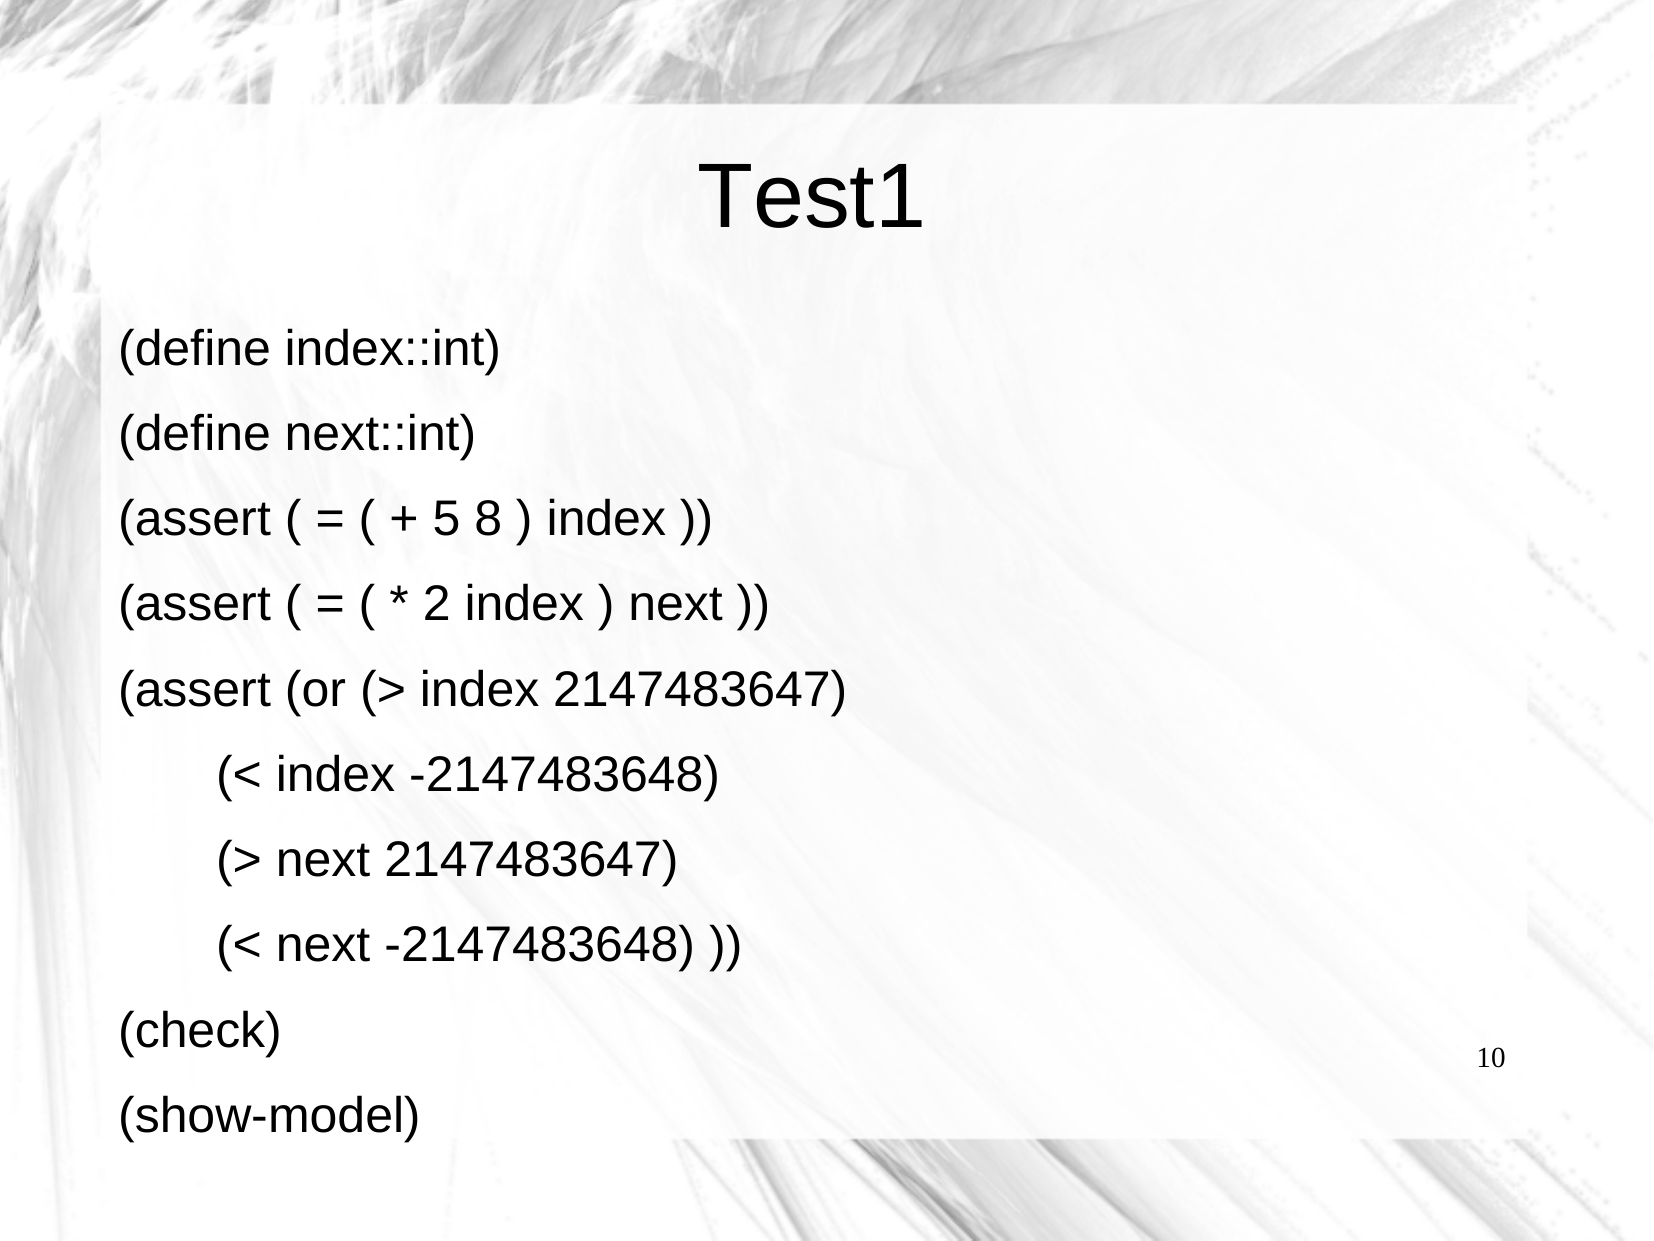

# Test1
(define index::int)
(define next::int)
(assert ( = ( + 5 8 ) index ))
(assert ( = ( * 2 index ) next ))
(assert (or (> index 2147483647)
 (< index -2147483648)
 (> next 2147483647)
 (< next -2147483648) ))
(check)
(show-model)
10